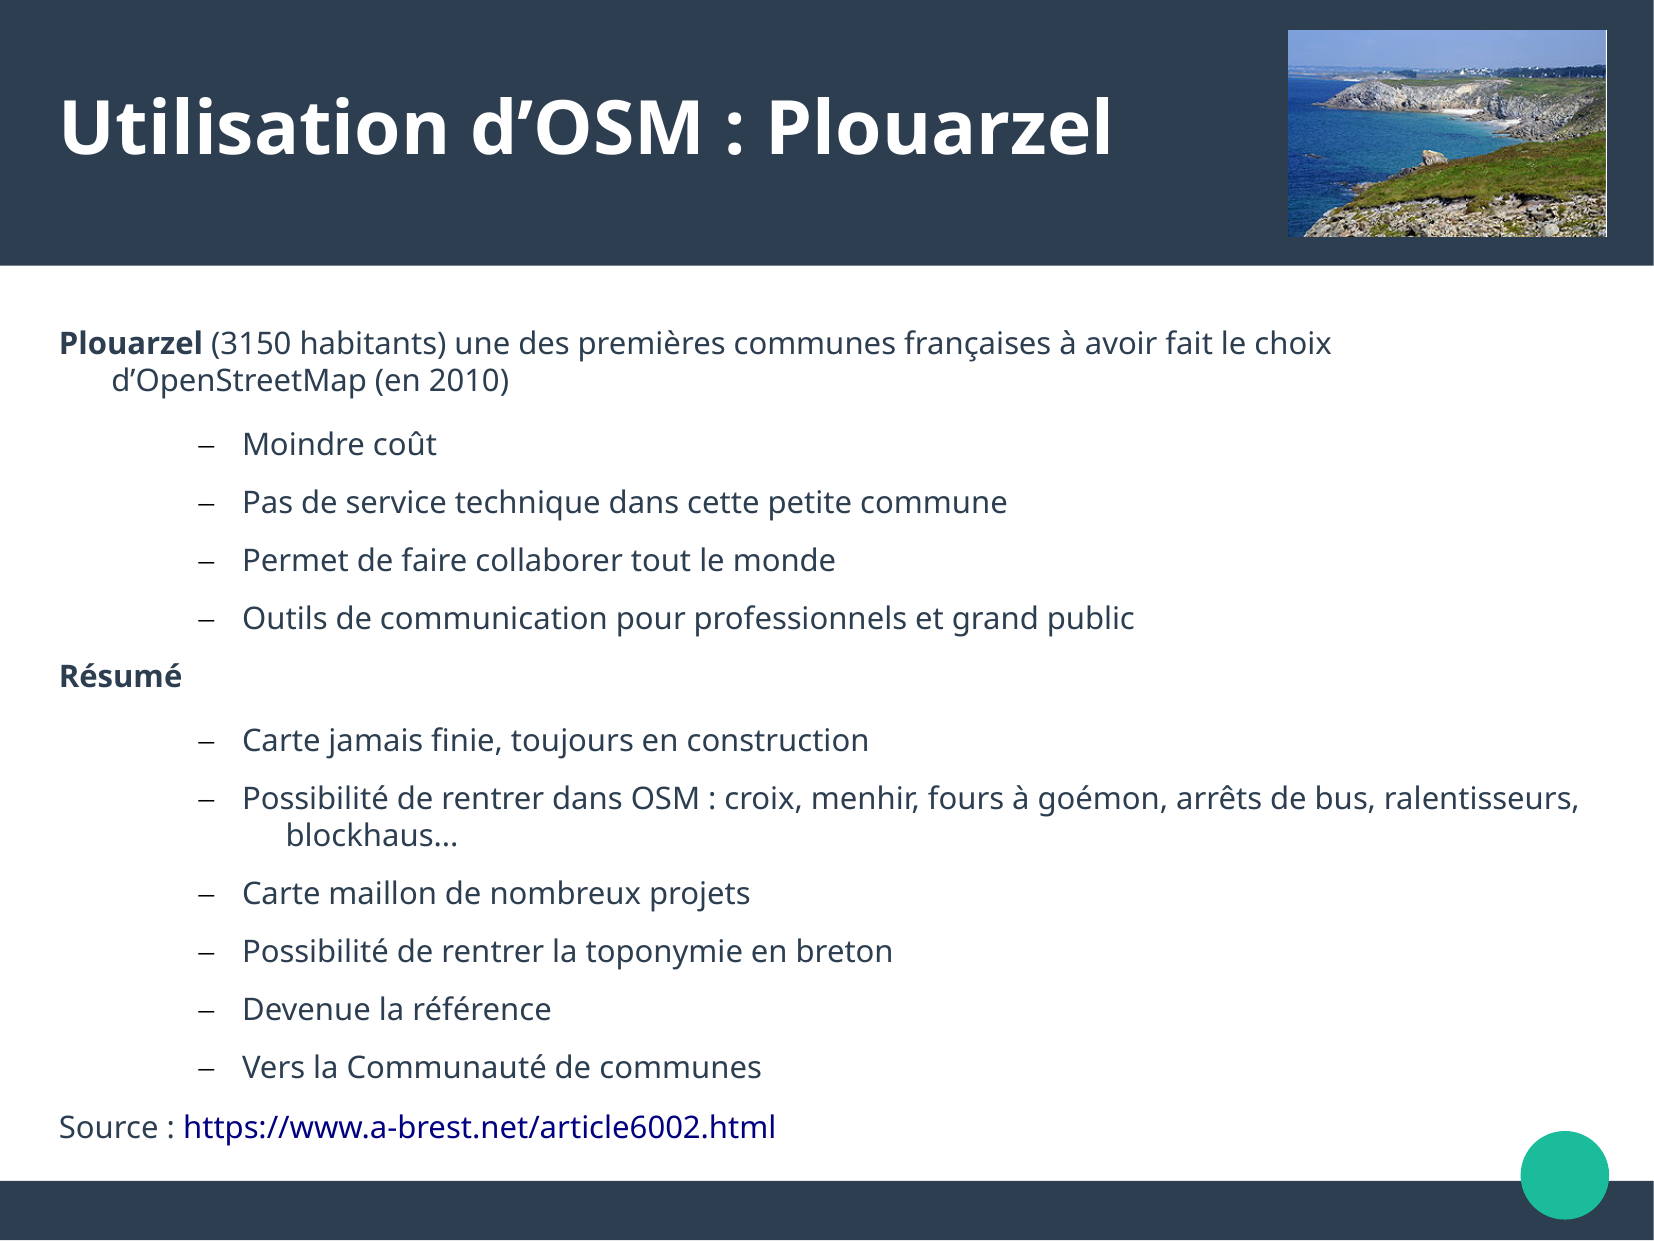

# Utilisation d’OSM : Plouarzel
Plouarzel (3150 habitants) une des premières communes françaises à avoir fait le choix d’OpenStreetMap (en 2010)
Moindre coût
Pas de service technique dans cette petite commune
Permet de faire collaborer tout le monde
Outils de communication pour professionnels et grand public
Résumé
Carte jamais finie, toujours en construction
Possibilité de rentrer dans OSM : croix, menhir, fours à goémon, arrêts de bus, ralentisseurs, blockhaus...
Carte maillon de nombreux projets
Possibilité de rentrer la toponymie en breton
Devenue la référence
Vers la Communauté de communes
Source : https://www.a-brest.net/article6002.html